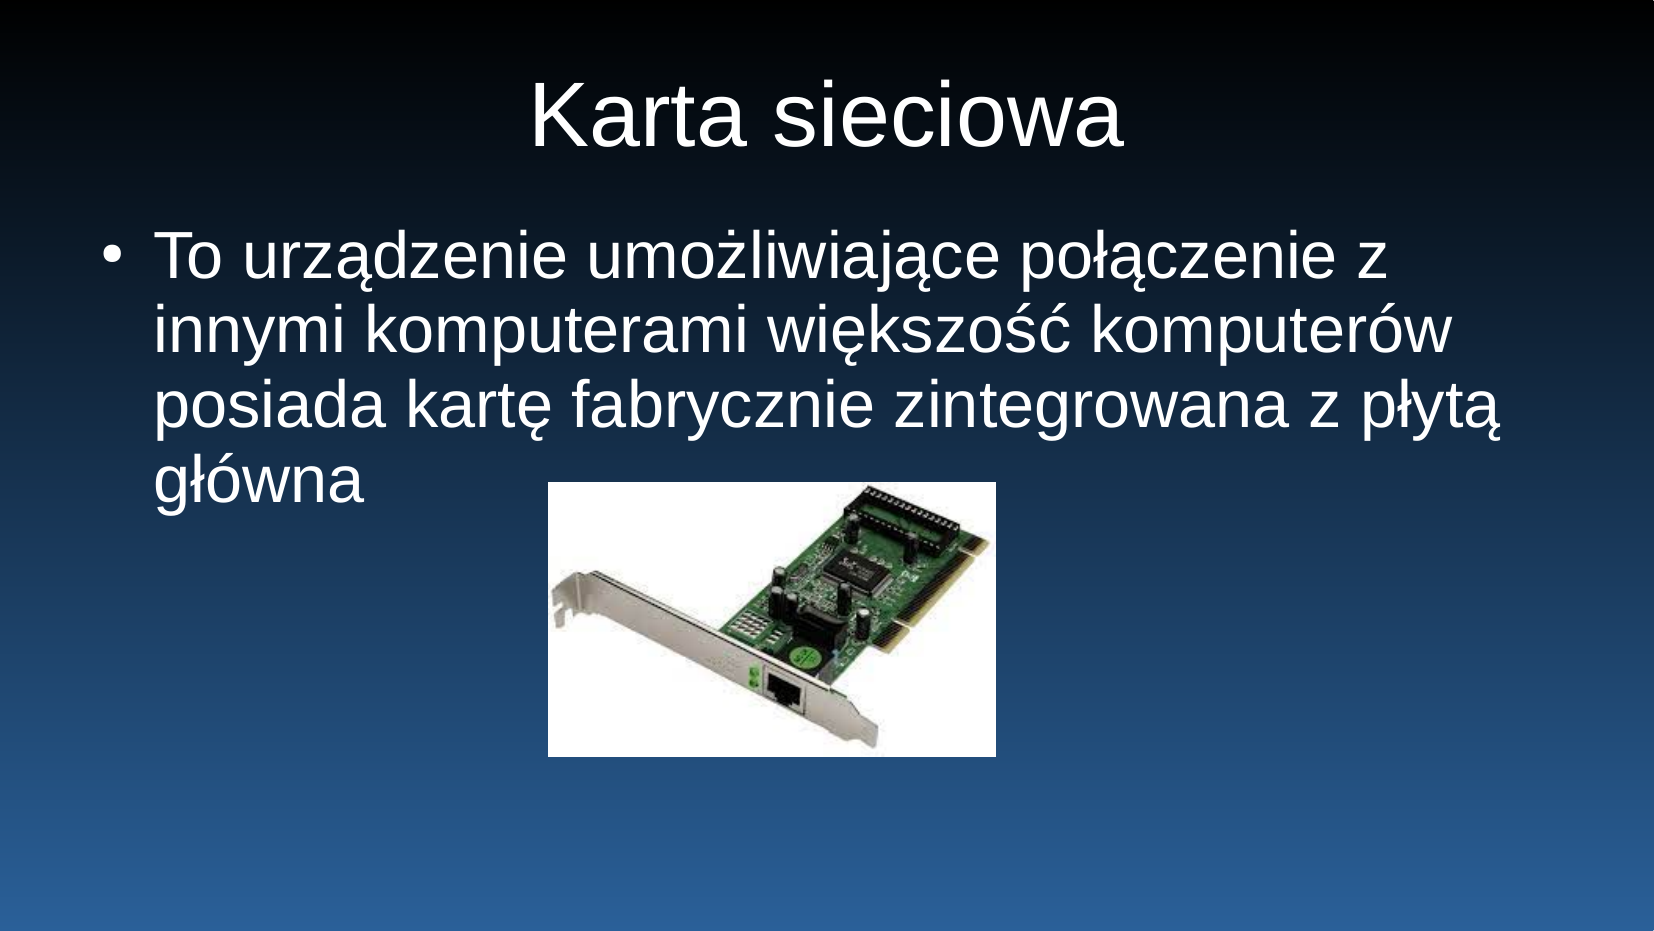

# Karta sieciowa
To urządzenie umożliwiające połączenie z innymi komputerami większość komputerów posiada kartę fabrycznie zintegrowana z płytą główna